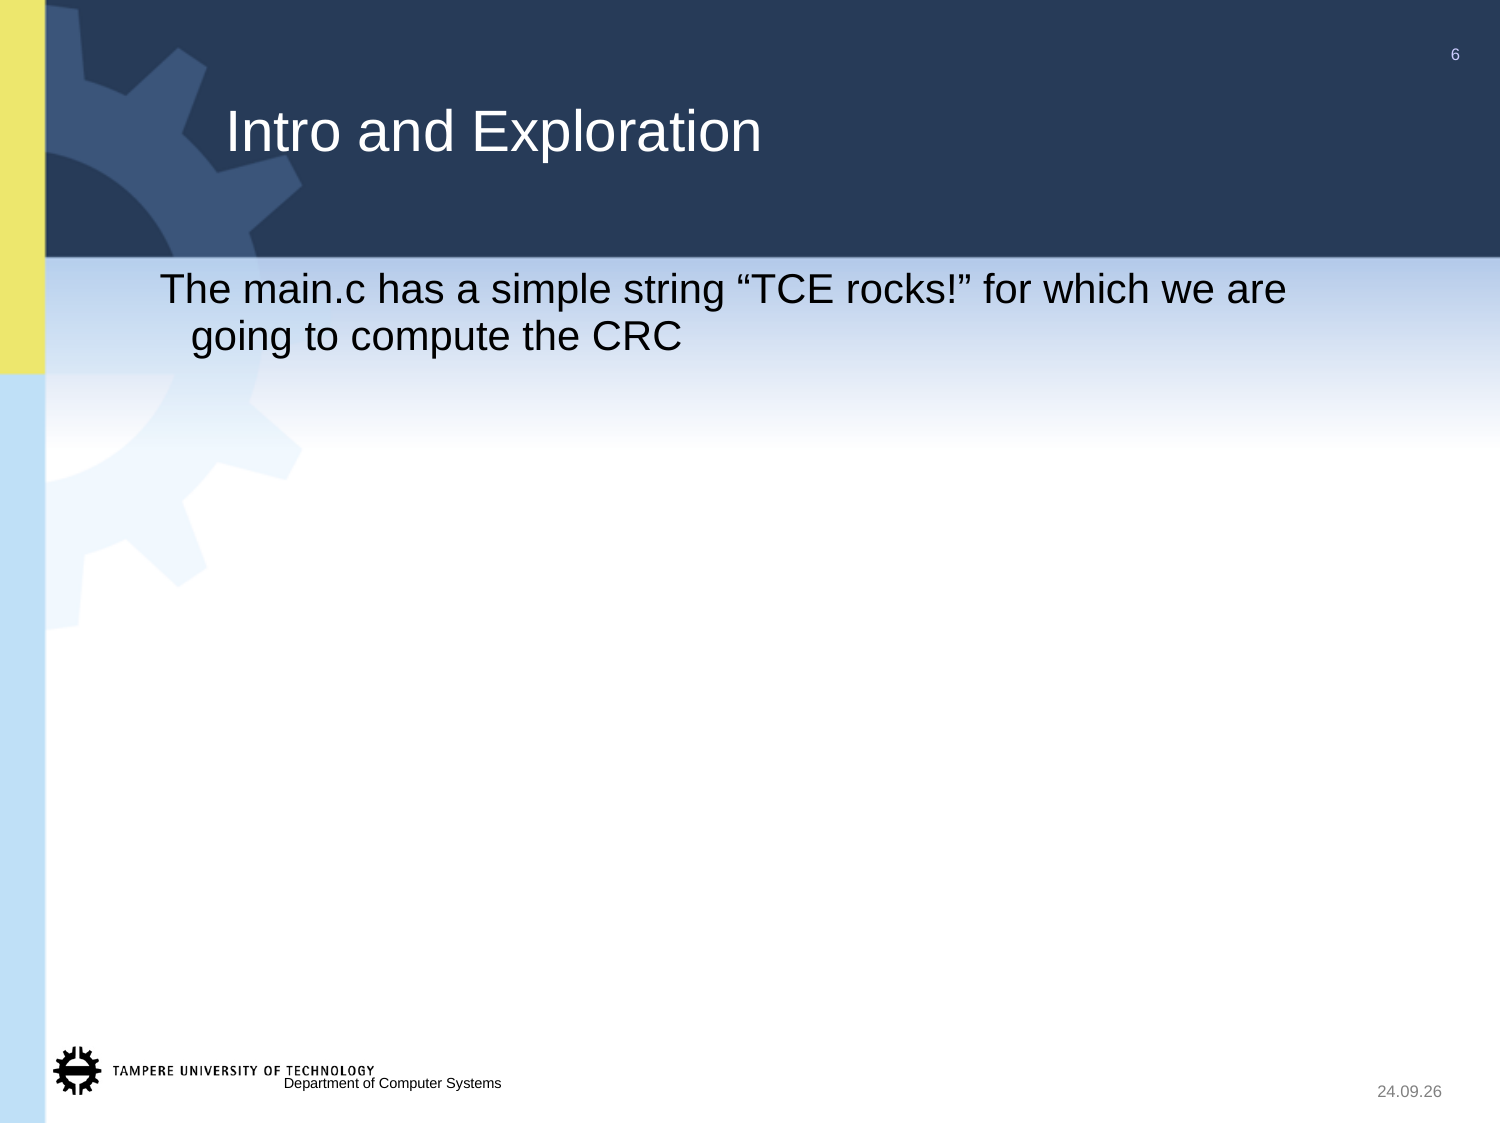

# Intro and Exploration
6
The main.c has a simple string “TCE rocks!” for which we are going to compute the CRC